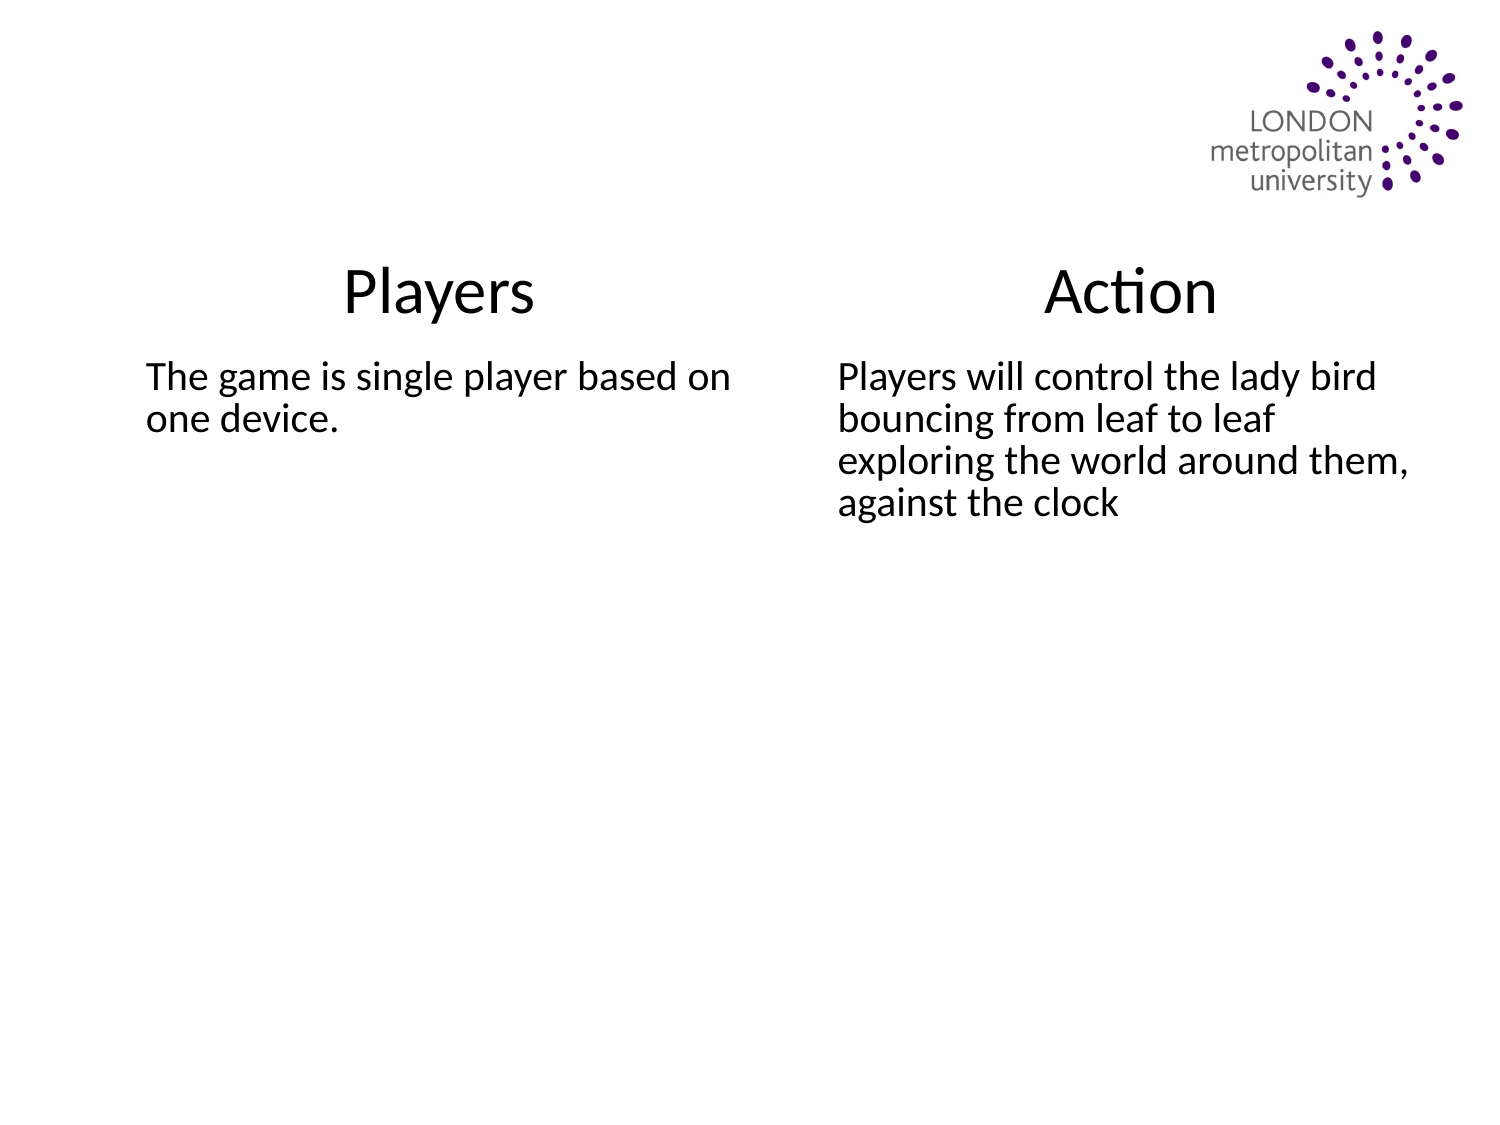

# Players
The game is single player based on one device.
Action
Players will control the lady bird bouncing from leaf to leaf exploring the world around them, against the clock